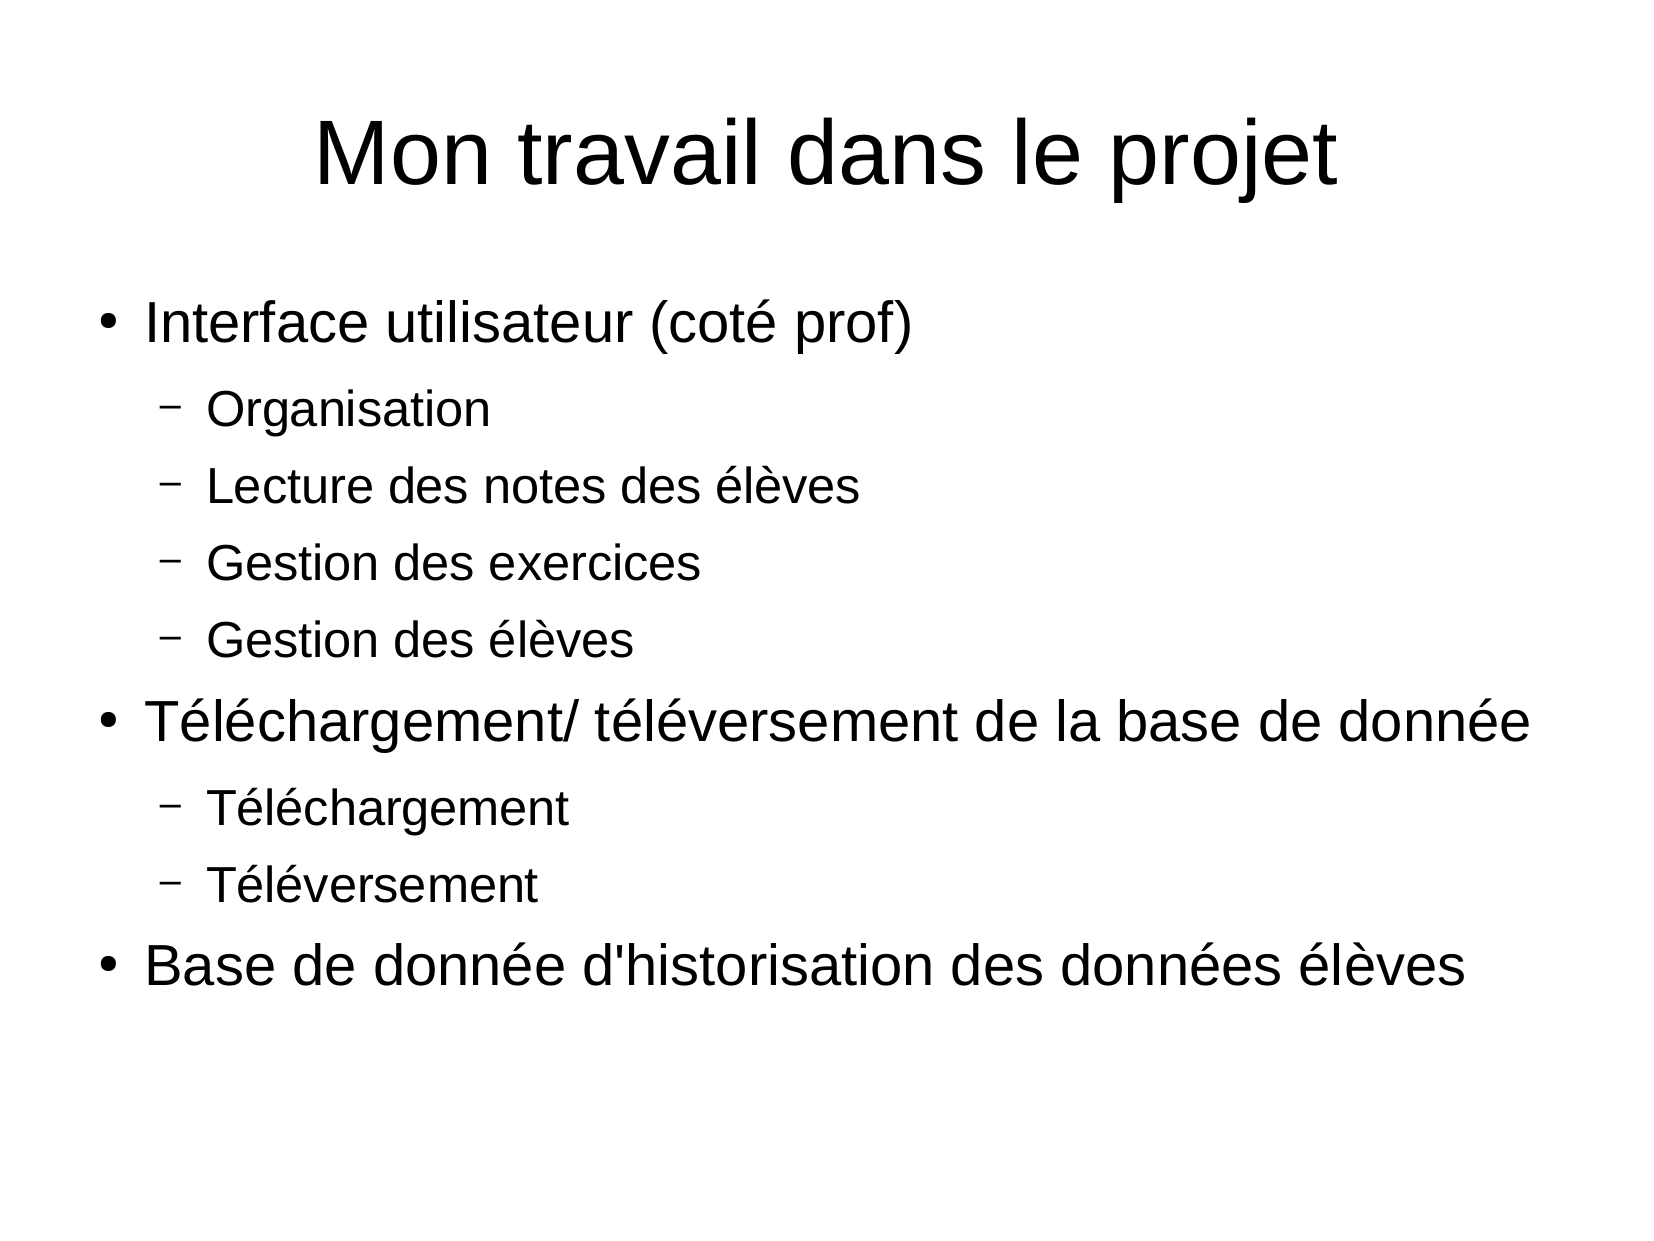

# Mon travail dans le projet
Interface utilisateur (coté prof)
Organisation
Lecture des notes des élèves
Gestion des exercices
Gestion des élèves
Téléchargement/ téléversement de la base de donnée
Téléchargement
Téléversement
Base de donnée d'historisation des données élèves